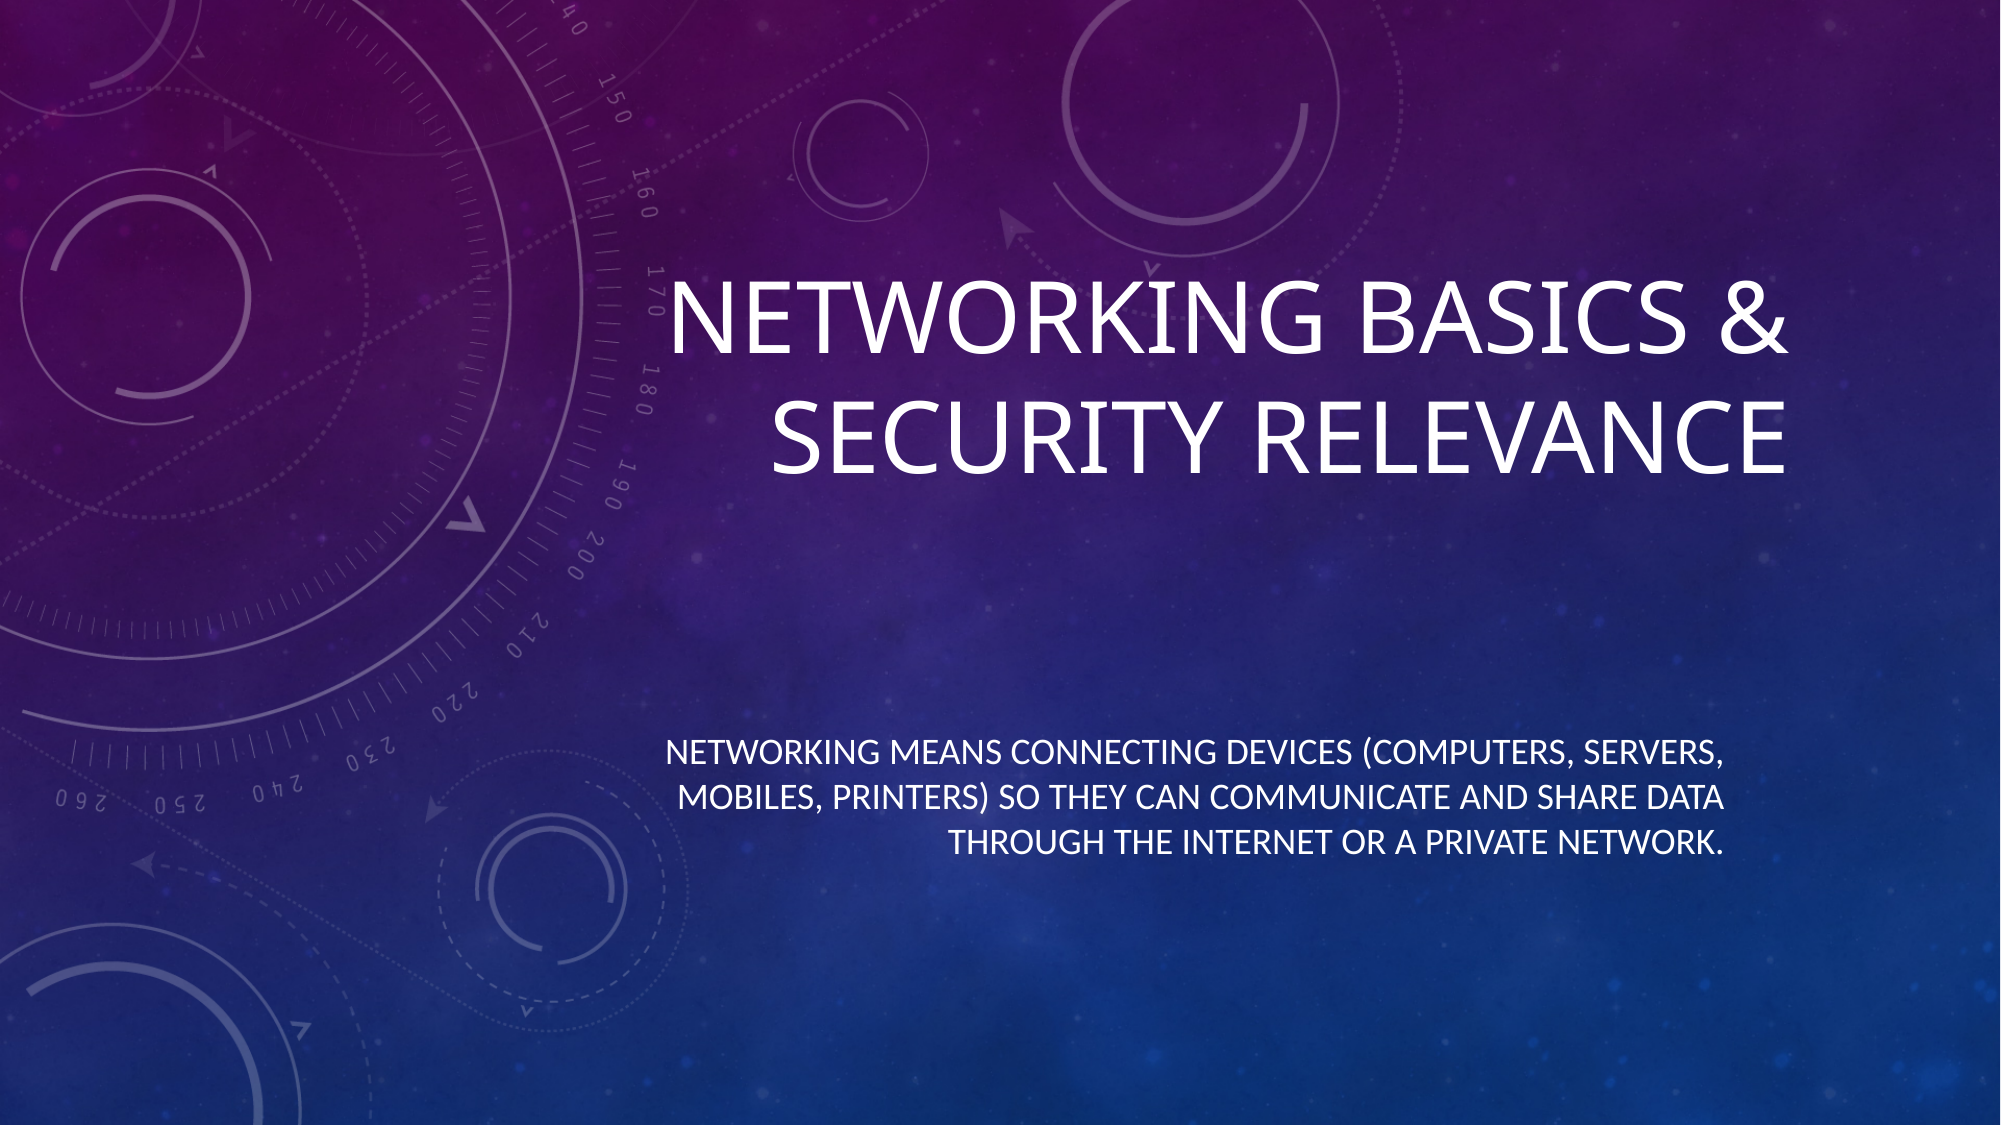

# Networking Basics & Security Relevance
Networking means connecting devices (computers, servers, mobiles, printers) so they can communicate and share data through the internet or a private network.